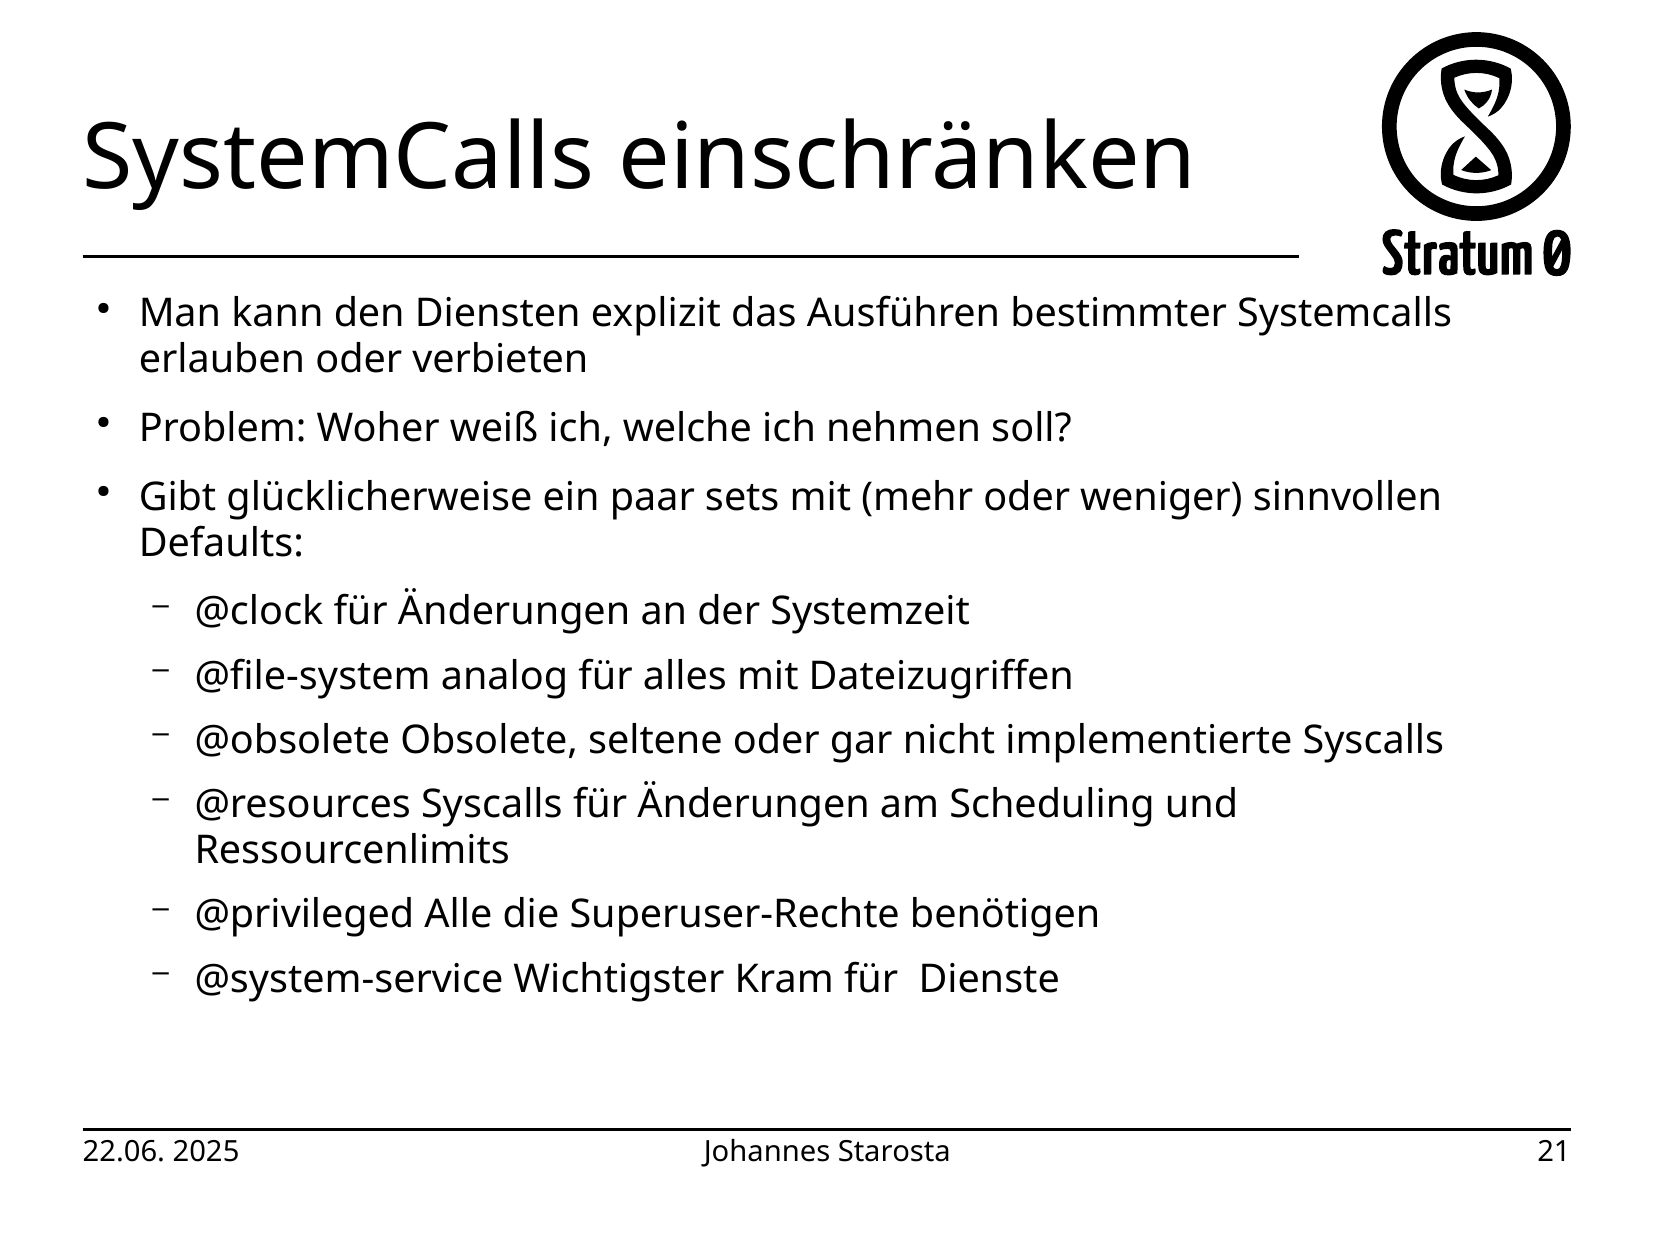

# SystemCalls einschränken
Man kann den Diensten explizit das Ausführen bestimmter Systemcalls erlauben oder verbieten
Problem: Woher weiß ich, welche ich nehmen soll?
Gibt glücklicherweise ein paar sets mit (mehr oder weniger) sinnvollen Defaults:
@clock für Änderungen an der Systemzeit
@file-system analog für alles mit Dateizugriffen
@obsolete Obsolete, seltene oder gar nicht implementierte Syscalls
@resources Syscalls für Änderungen am Scheduling und Ressourcenlimits
@privileged Alle die Superuser-Rechte benötigen
@system-service Wichtigster Kram für Dienste
Chrissi^
21